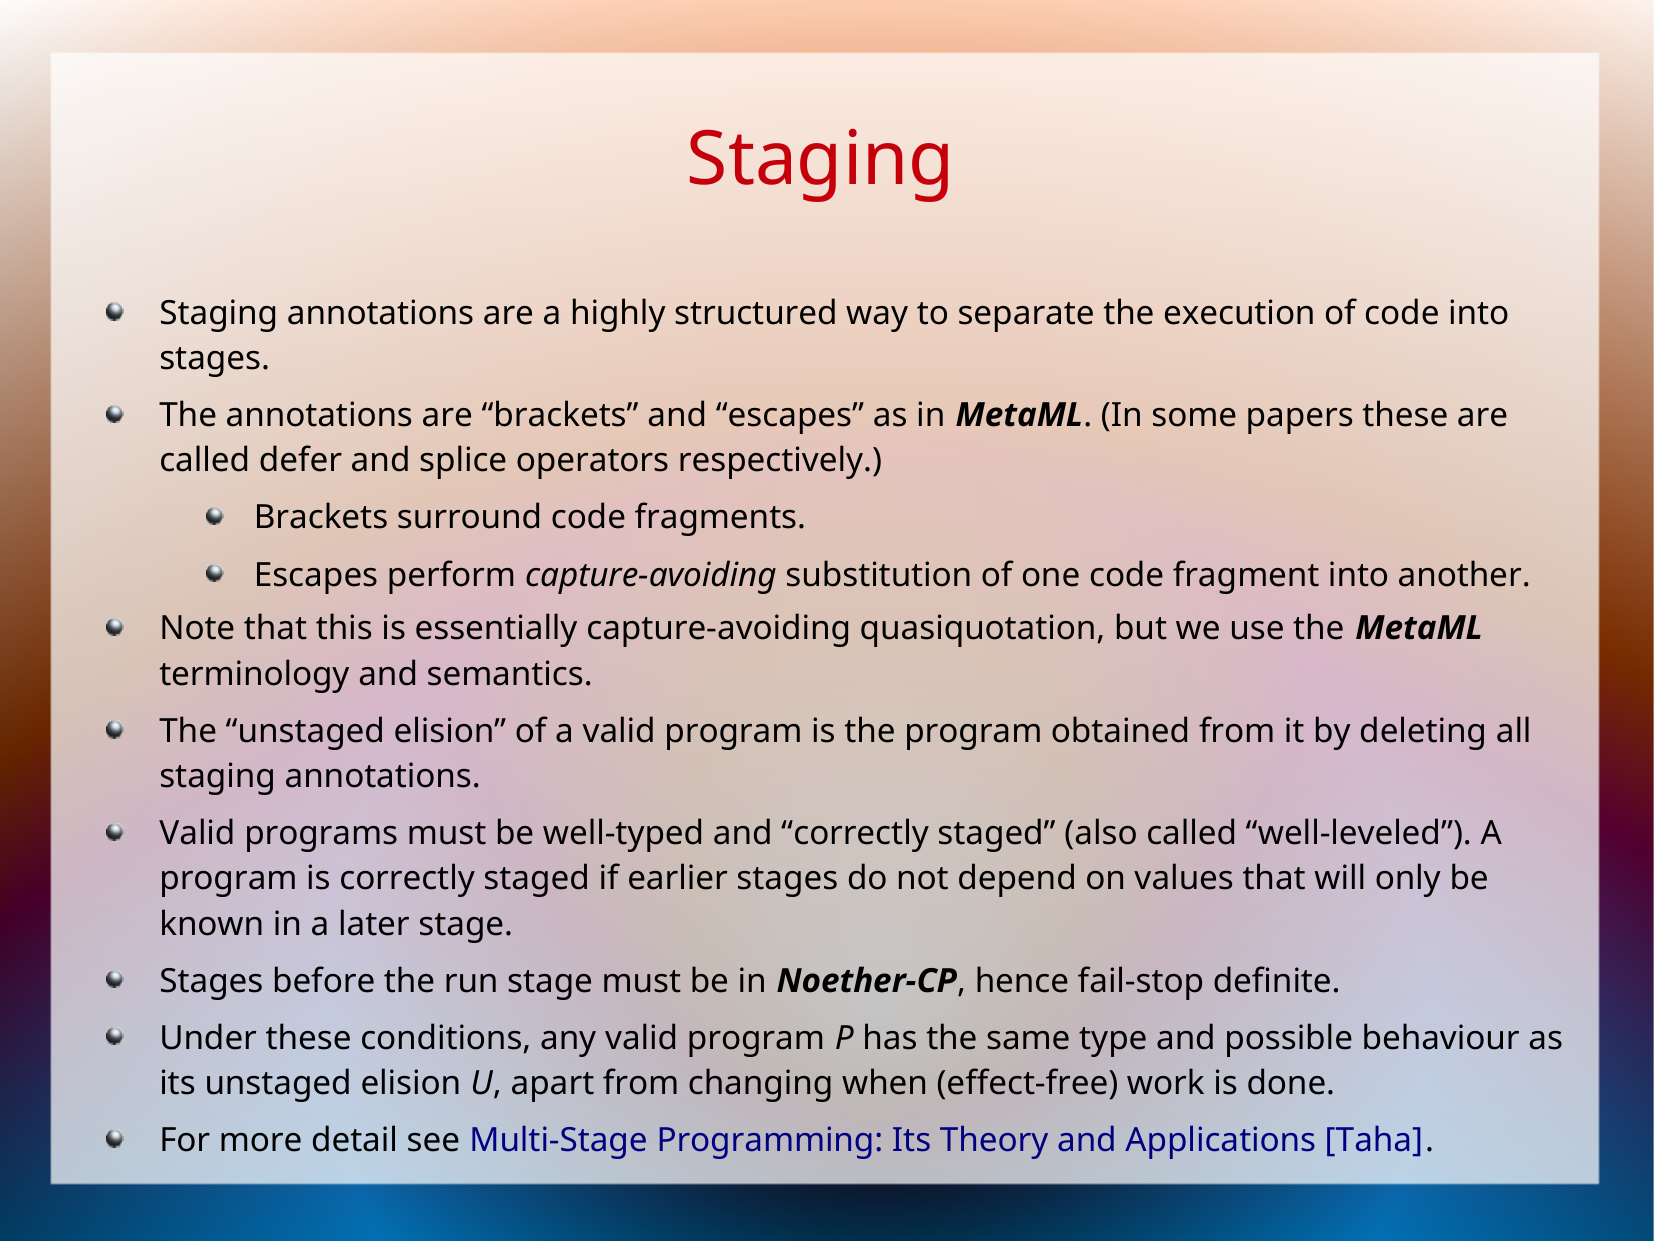

# Staging
Staging annotations are a highly structured way to separate the execution of code into stages.
The annotations are “brackets” and “escapes” as in MetaML. (In some papers these are called defer and splice operators respectively.)
Brackets surround code fragments.
Escapes perform capture-avoiding substitution of one code fragment into another.
Note that this is essentially capture-avoiding quasiquotation, but we use the MetaML terminology and semantics.
The “unstaged elision” of a valid program is the program obtained from it by deleting all staging annotations.
Valid programs must be well-typed and “correctly staged” (also called “well-leveled”). A program is correctly staged if earlier stages do not depend on values that will only be known in a later stage.
Stages before the run stage must be in Noether-CP, hence fail-stop definite.
Under these conditions, any valid program P has the same type and possible behaviour as its unstaged elision U, apart from changing when (effect-free) work is done.
For more detail see Multi-Stage Programming: Its Theory and Applications [Taha].